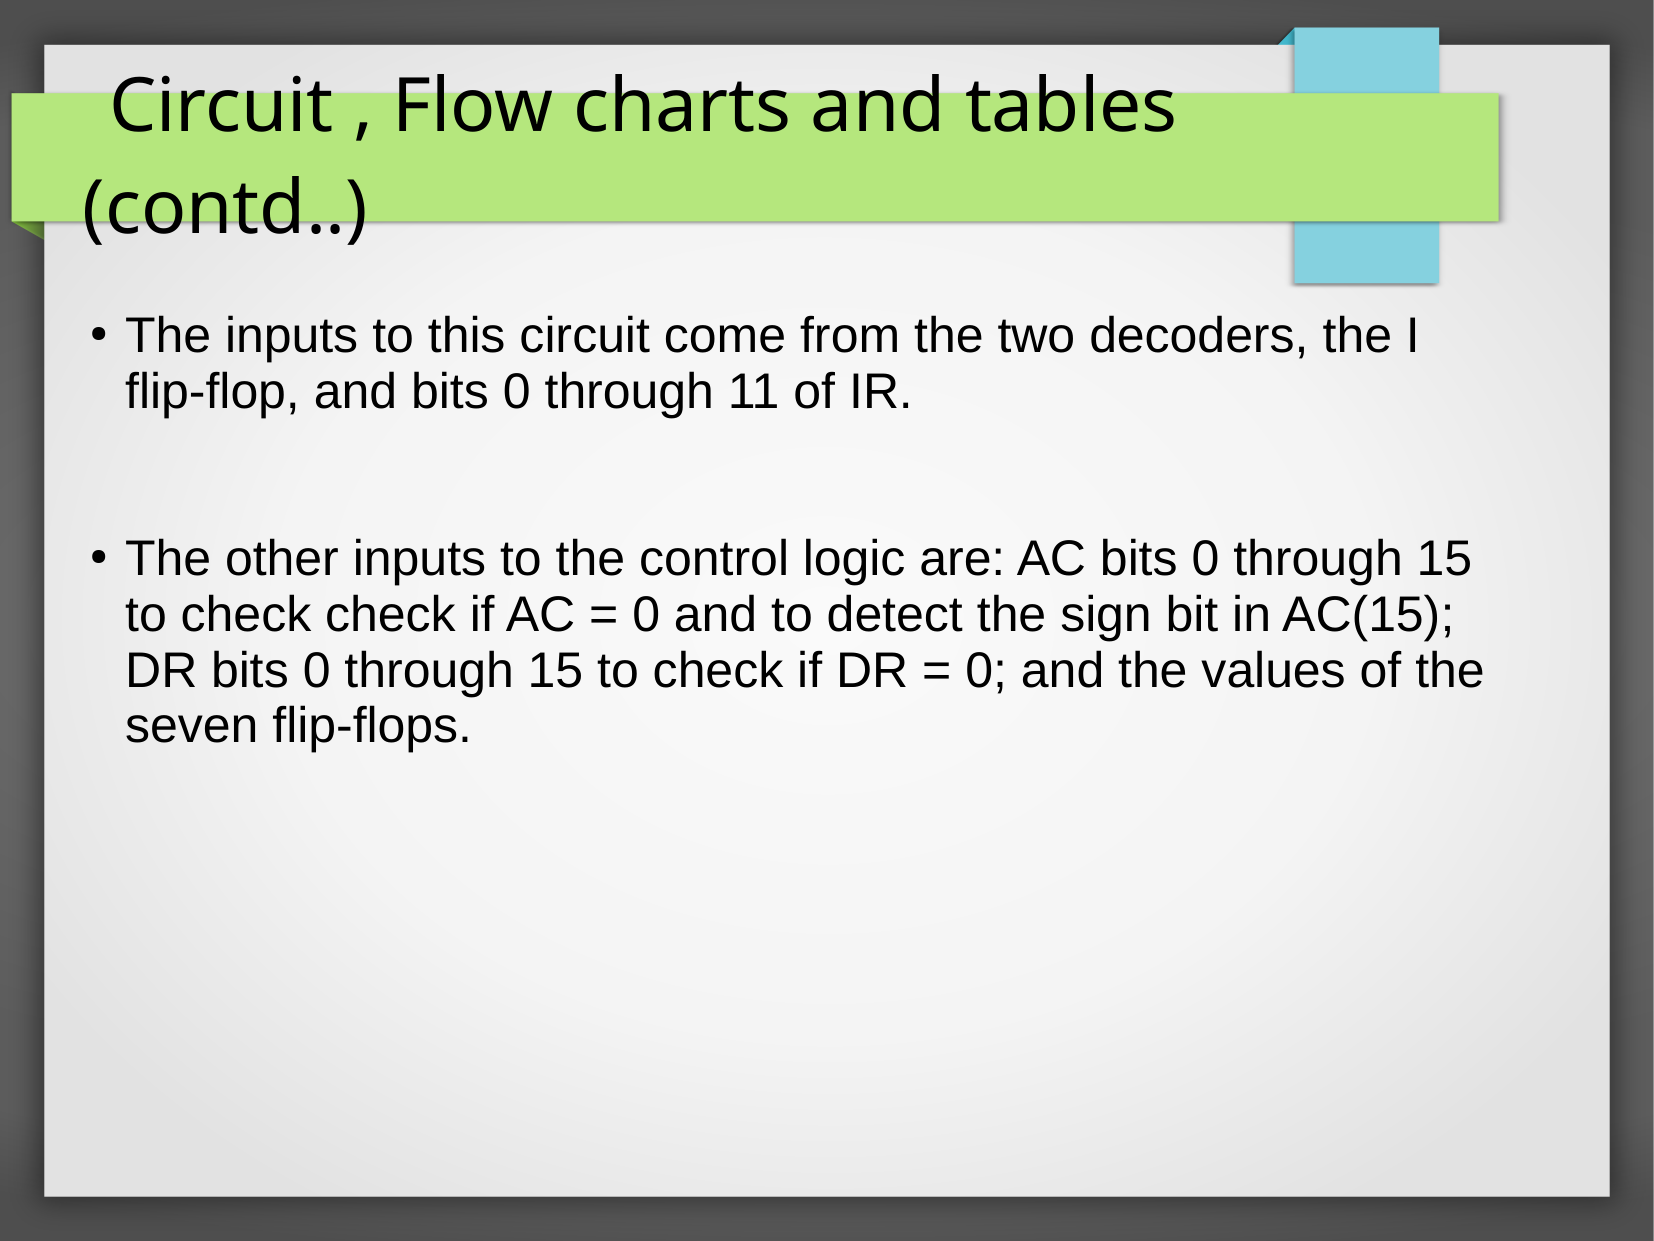

# Circuit , Flow charts and tables (contd..)
The inputs to this circuit come from the two decoders, the I flip-flop, and bits 0 through 11 of IR.
The other inputs to the control logic are: AC bits 0 through 15 to check check if AC = 0 and to detect the sign bit in AC(15); DR bits 0 through 15 to check if DR = 0; and the values of the seven flip-flops.